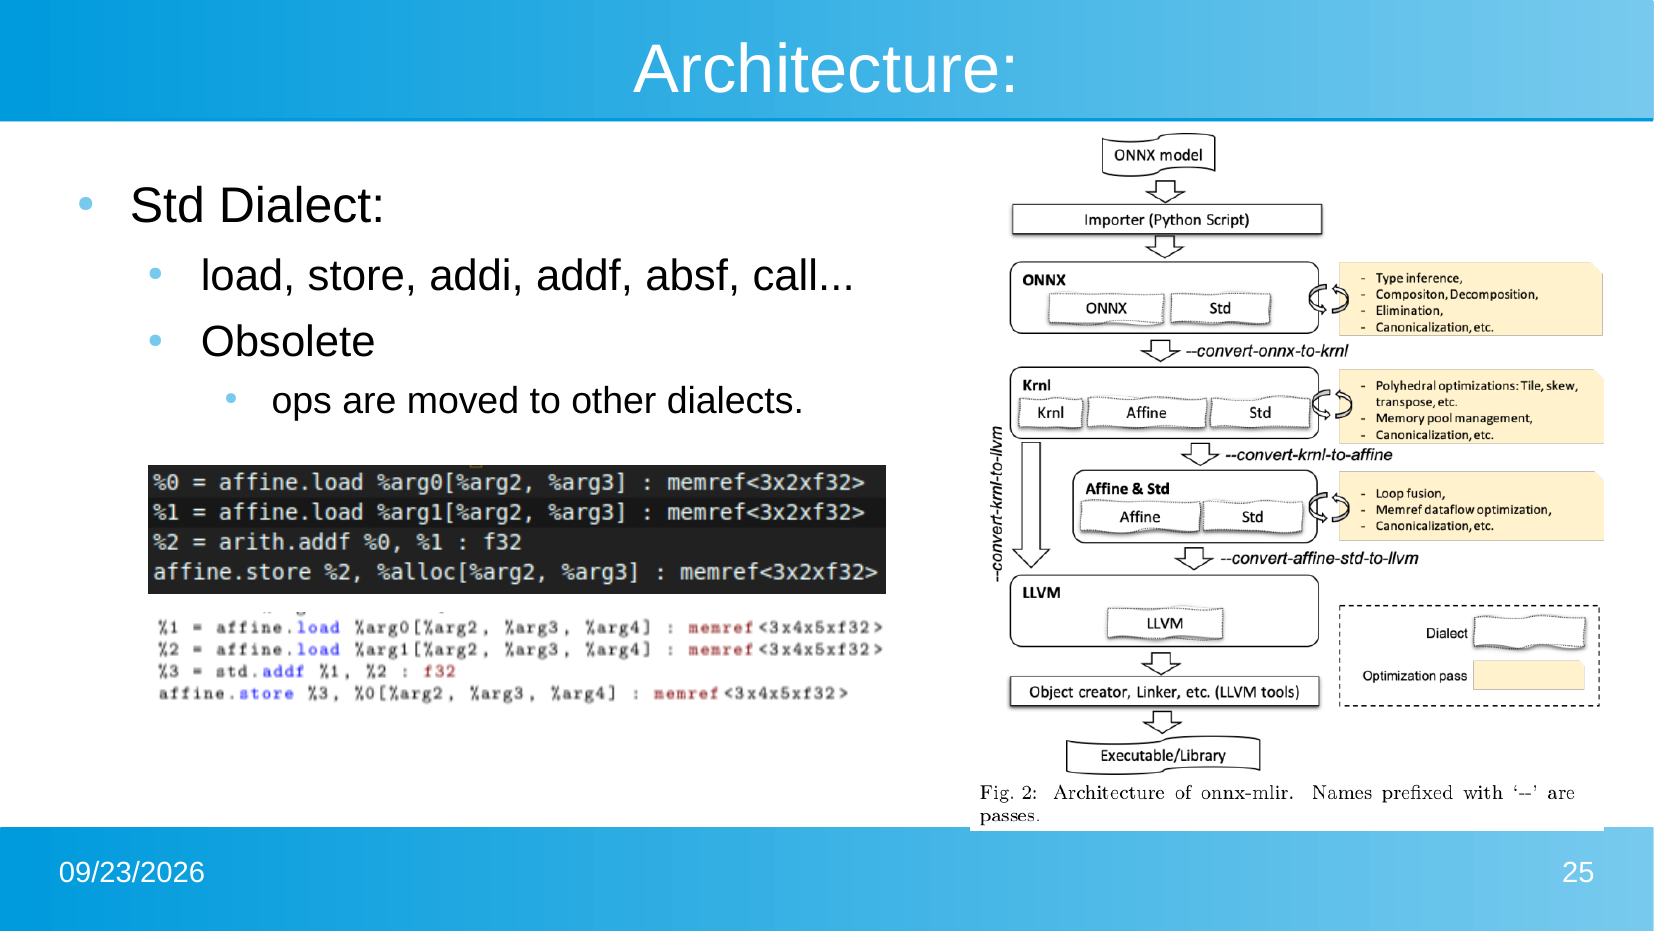

# Architecture:
Std Dialect:
load, store, addi, addf, absf, call...
Obsolete
ops are moved to other dialects.
25